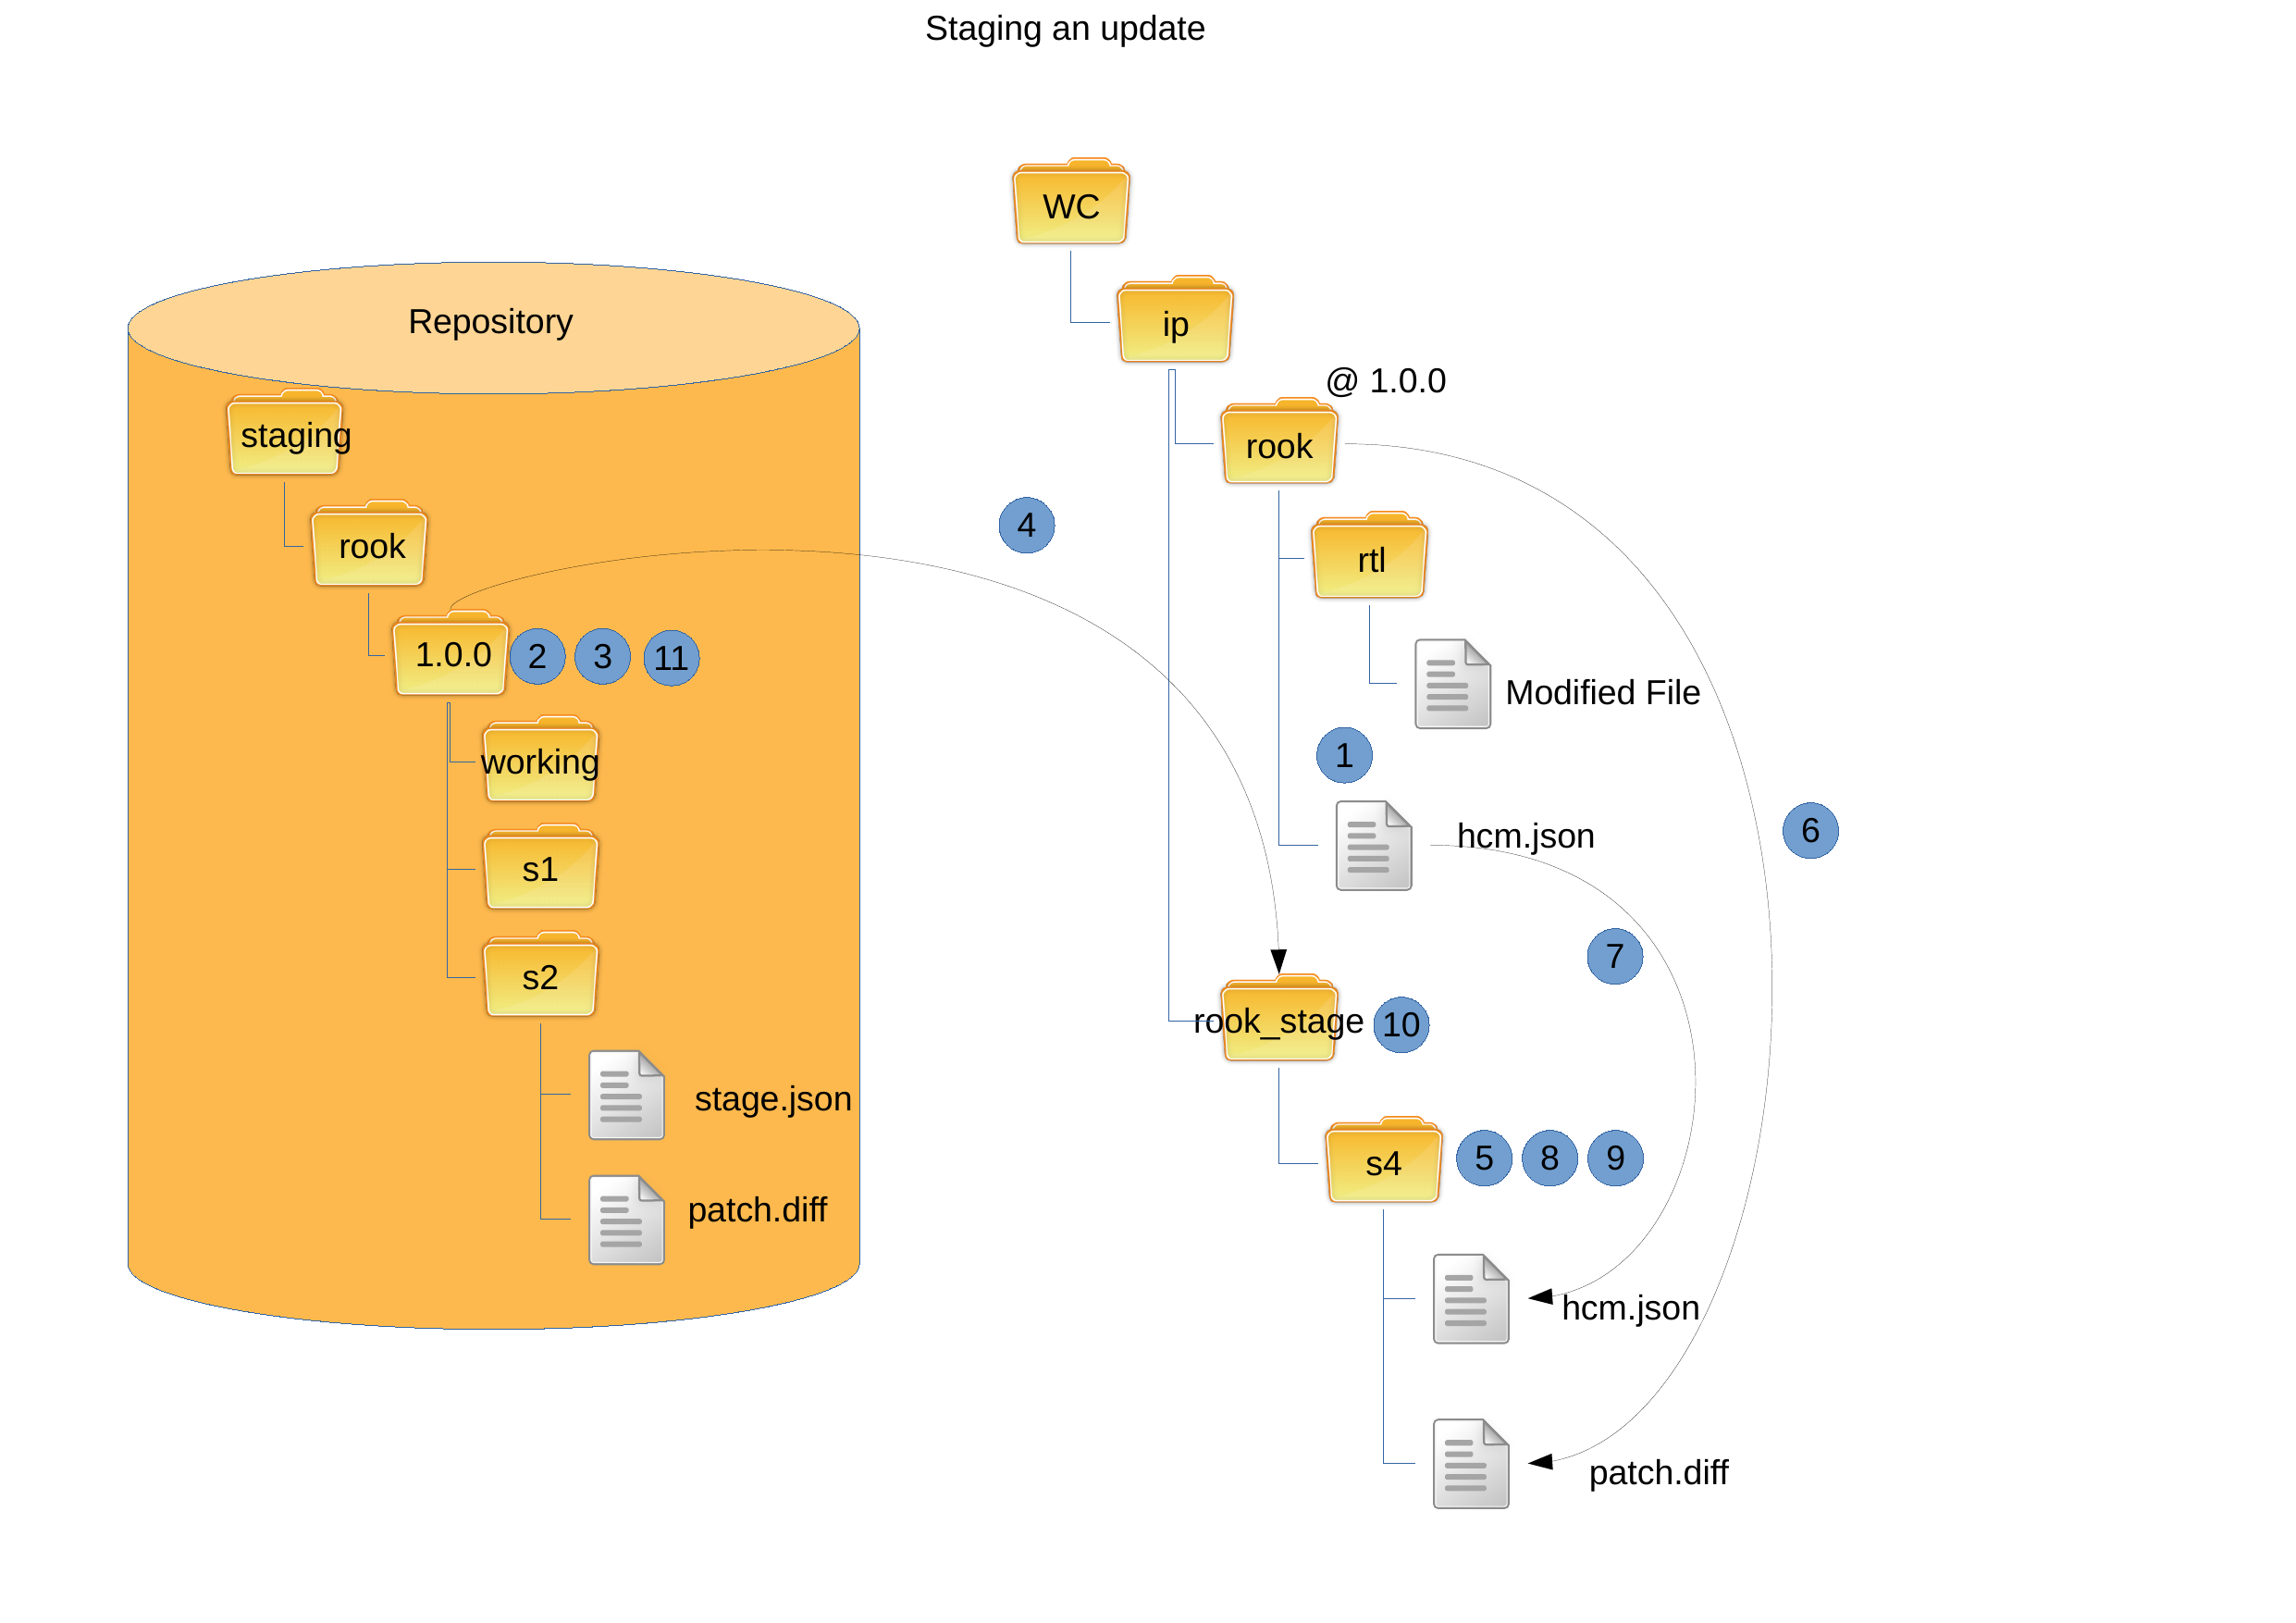

Staging an update
WC
Repository
ip
@ 1.0.0
staging
rook
4
rook
rtl
1.0.0
2
3
11
Modified File
working
1
6
hcm.json
s1
7
s2
rook_stage
10
stage.json
s4
5
8
9
patch.diff
hcm.json
patch.diff